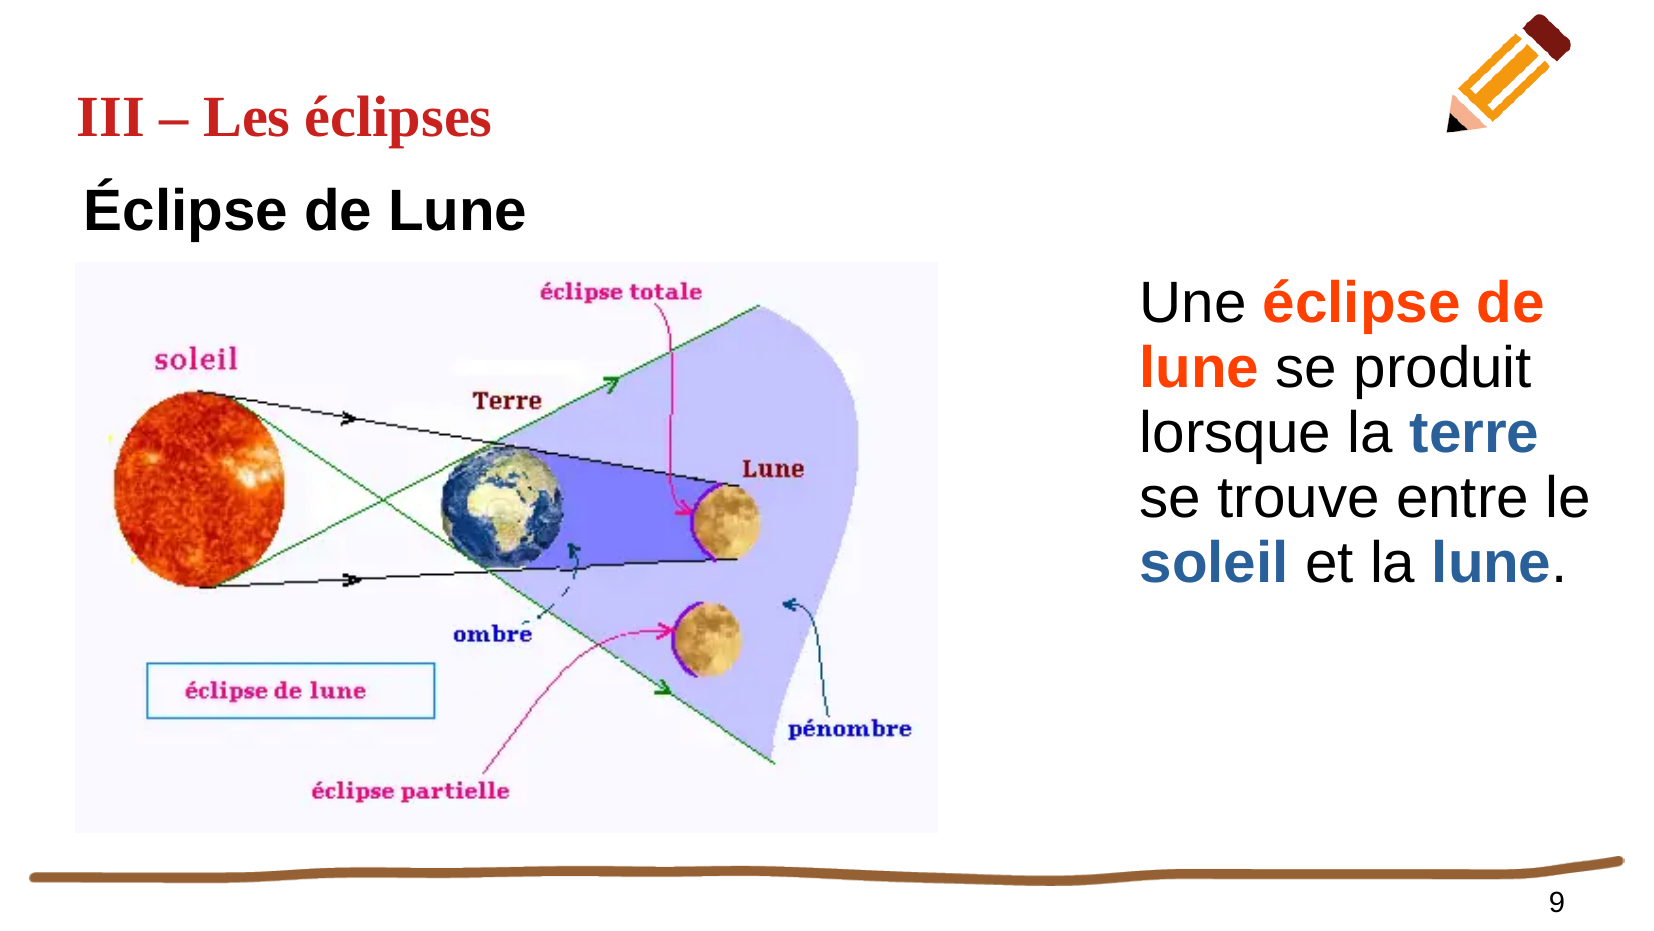

# III – Les éclipses
Éclipse de Lune
Une éclipse de lune se produit lorsque la terre se trouve entre le soleil et la lune.
9